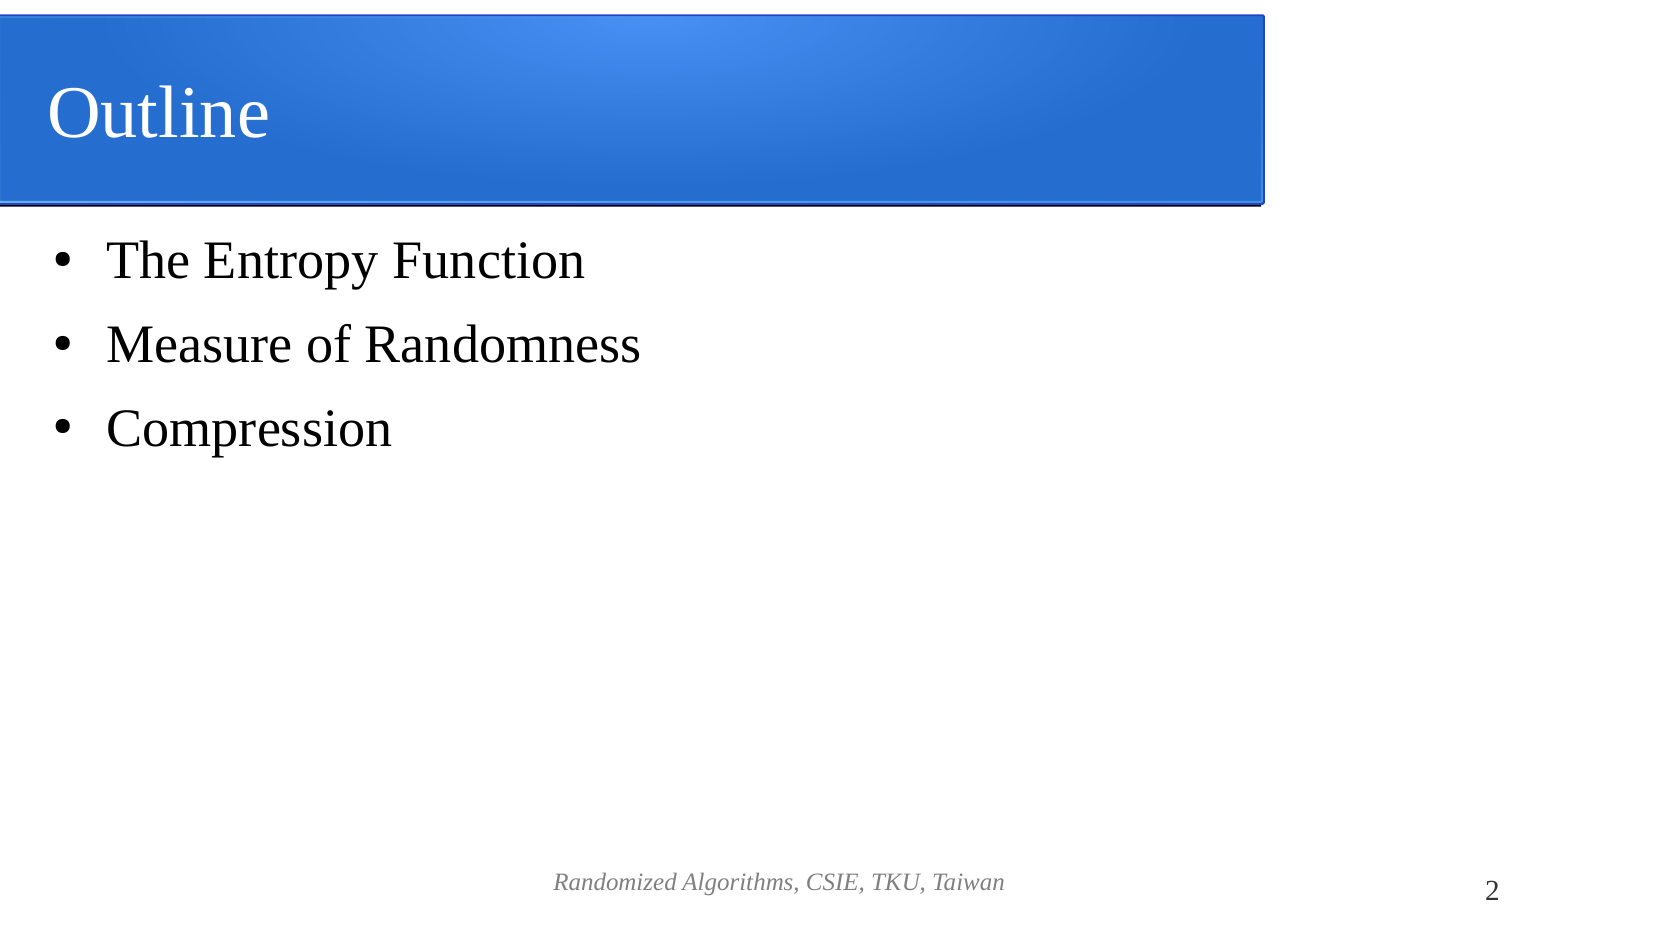

# Outline
The Entropy Function
Measure of Randomness
Compression
Randomized Algorithms, CSIE, TKU, Taiwan
2